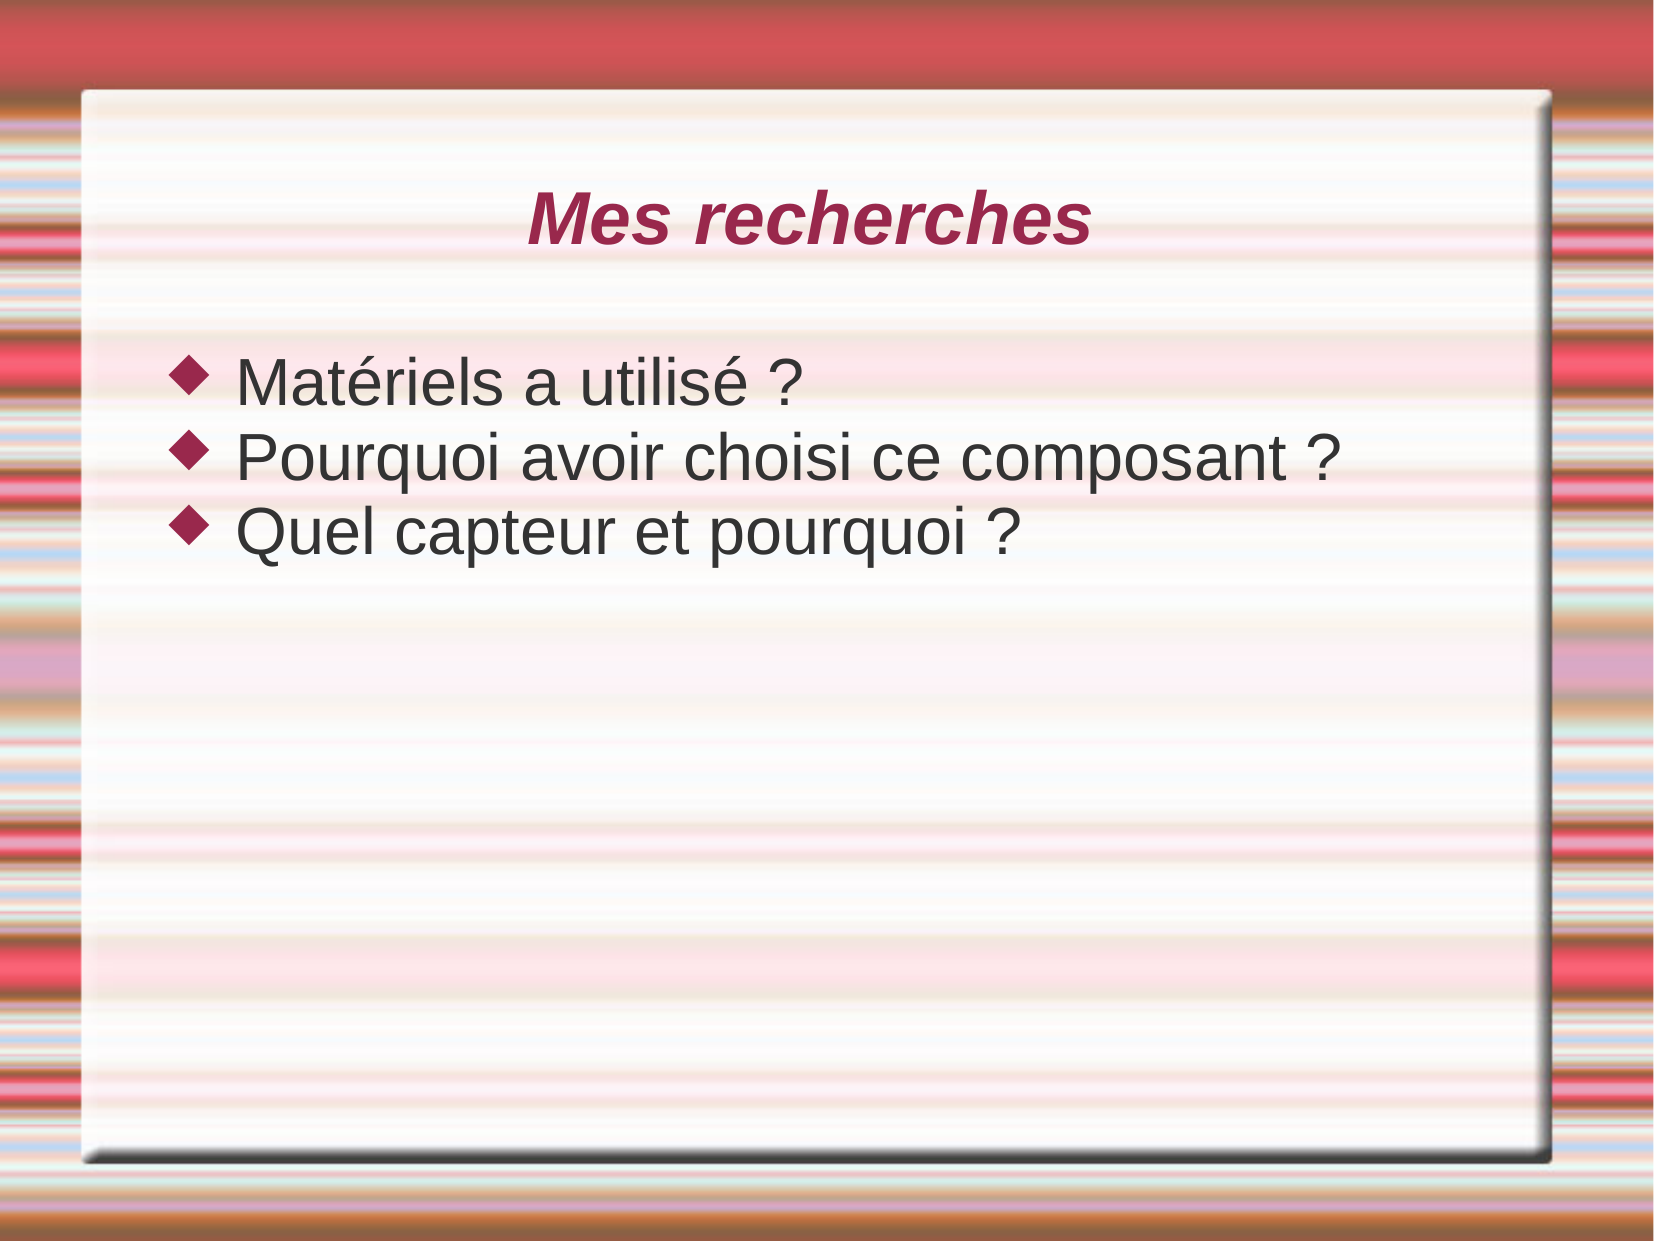

# Mes recherches
Matériels a utilisé ?
Pourquoi avoir choisi ce composant ?
Quel capteur et pourquoi ?